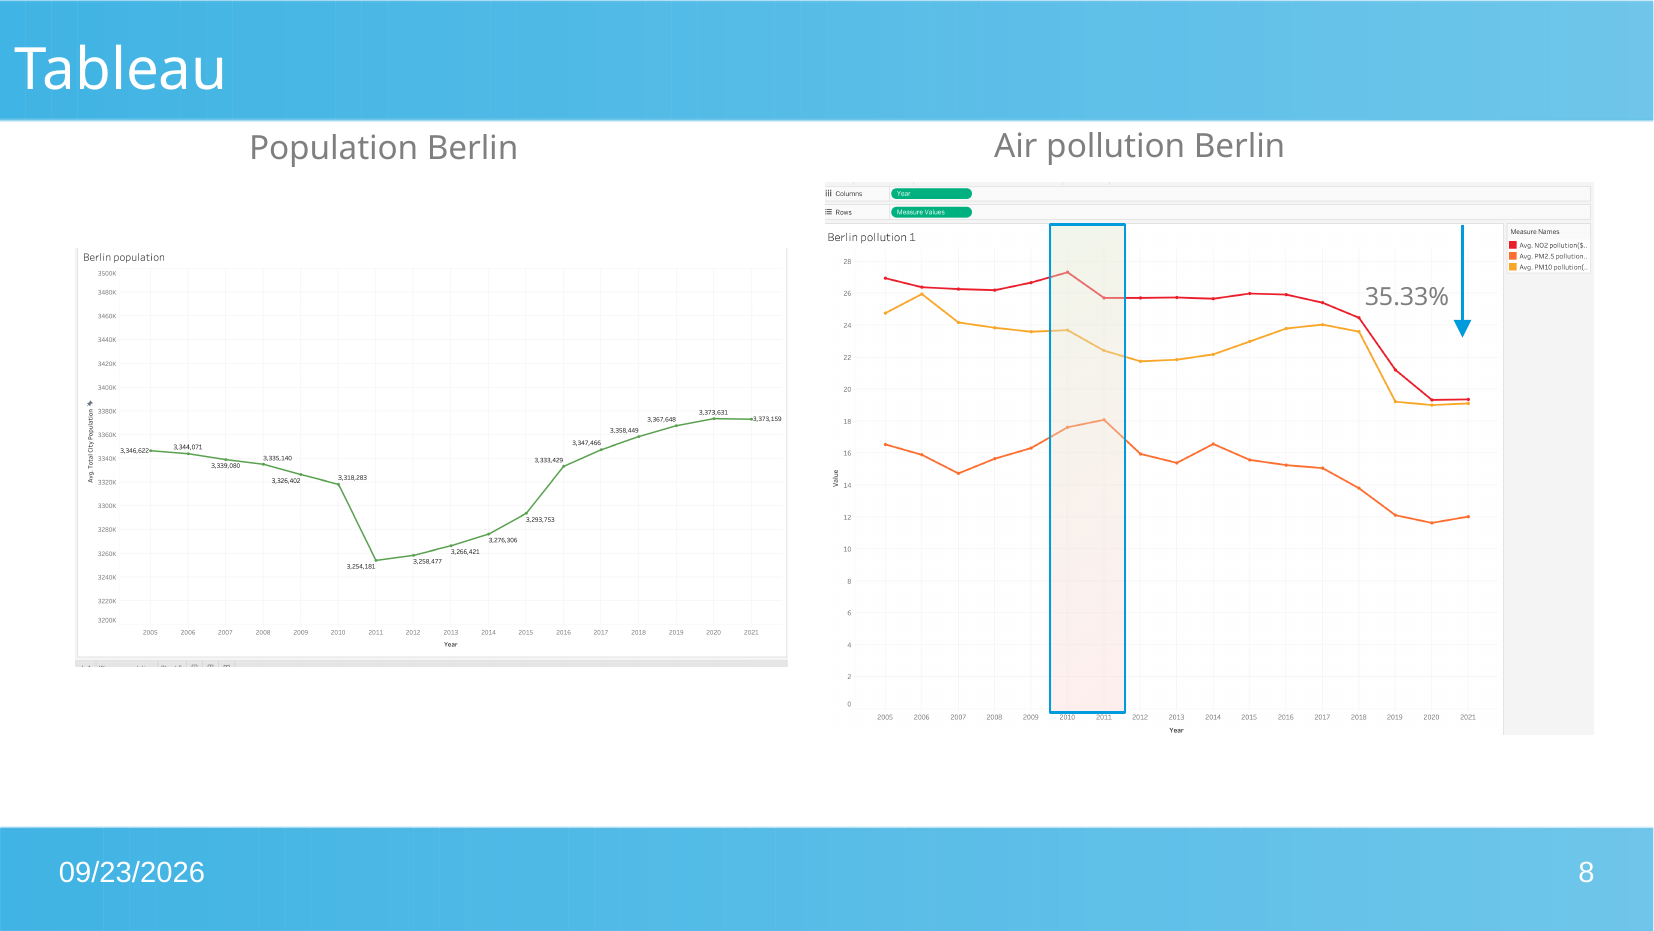

Tableau
Air pollution Berlin
Population Berlin
35.33%
8